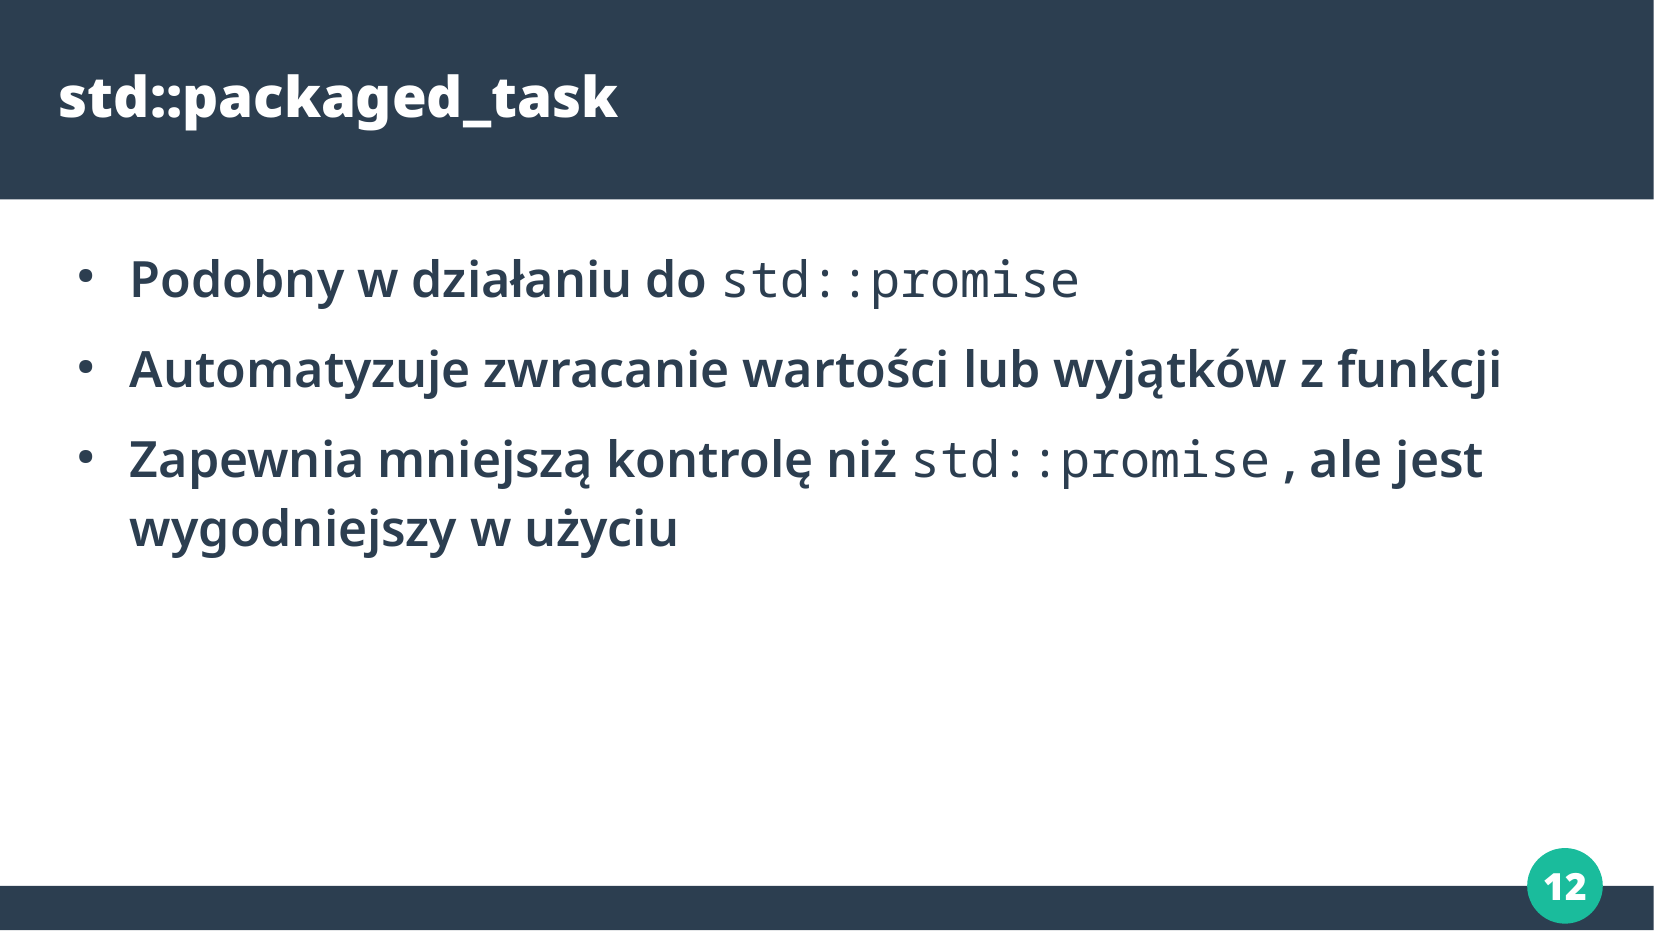

# std::packaged_task
Podobny w działaniu do std::promise
Automatyzuje zwracanie wartości lub wyjątków z funkcji
Zapewnia mniejszą kontrolę niż std::promise , ale jest wygodniejszy w użyciu